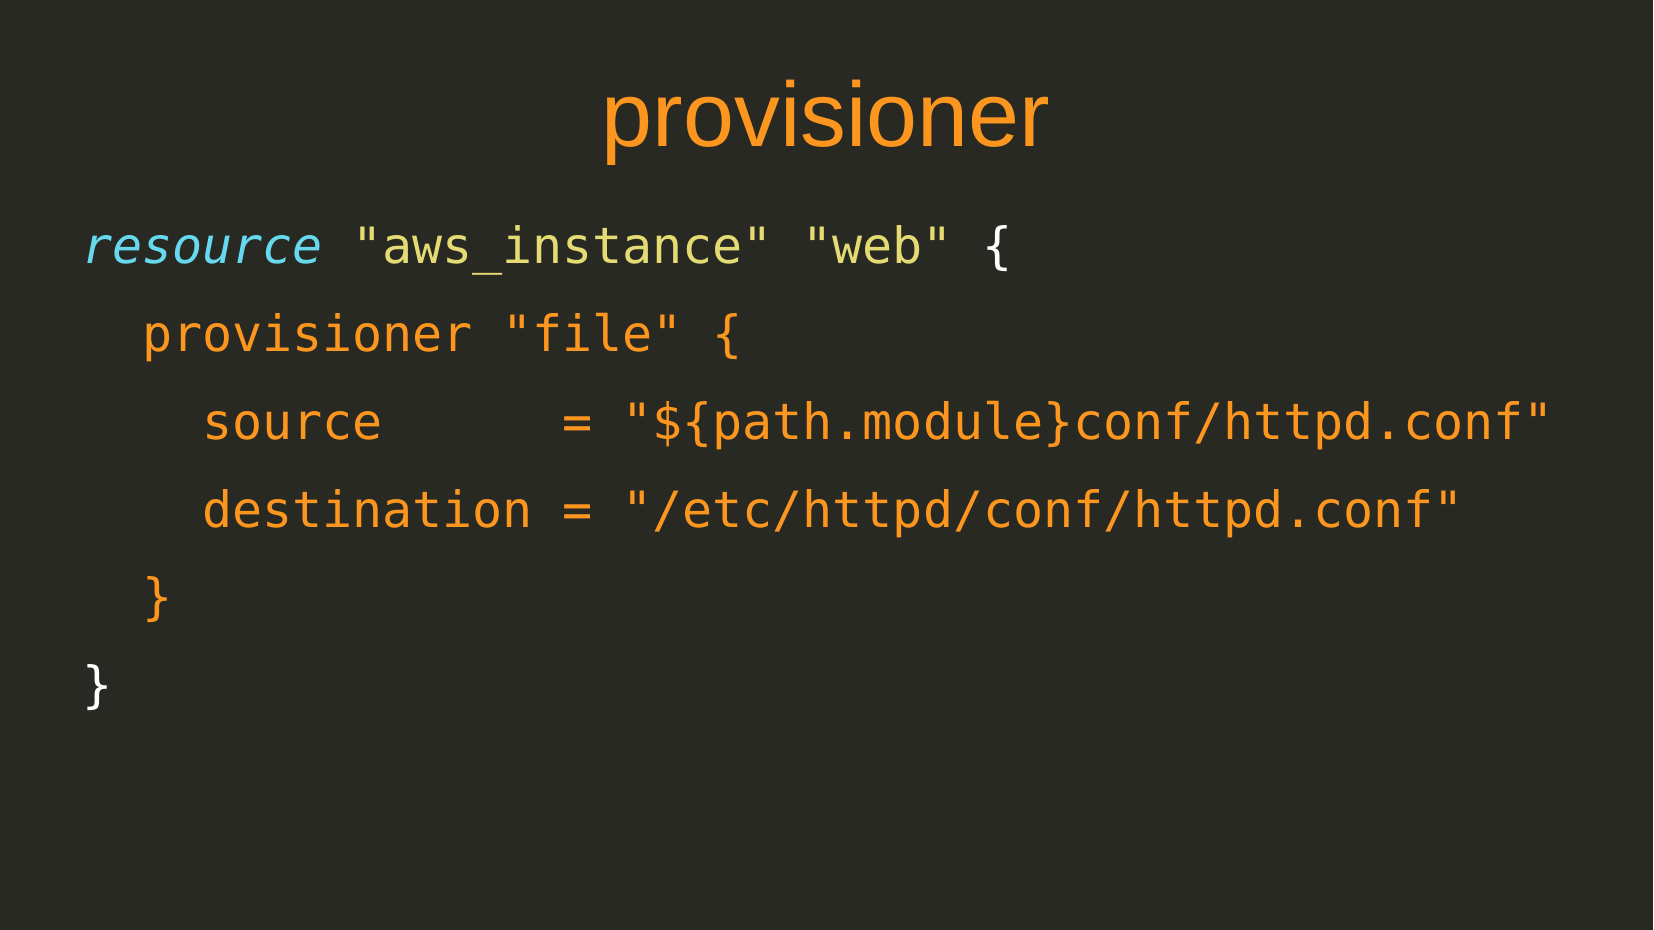

# provisioner
resource "aws_instance" "web" {
 provisioner "file" {
 source = "${path.module}conf/httpd.conf"
 destination = "/etc/httpd/conf/httpd.conf"
 }
}